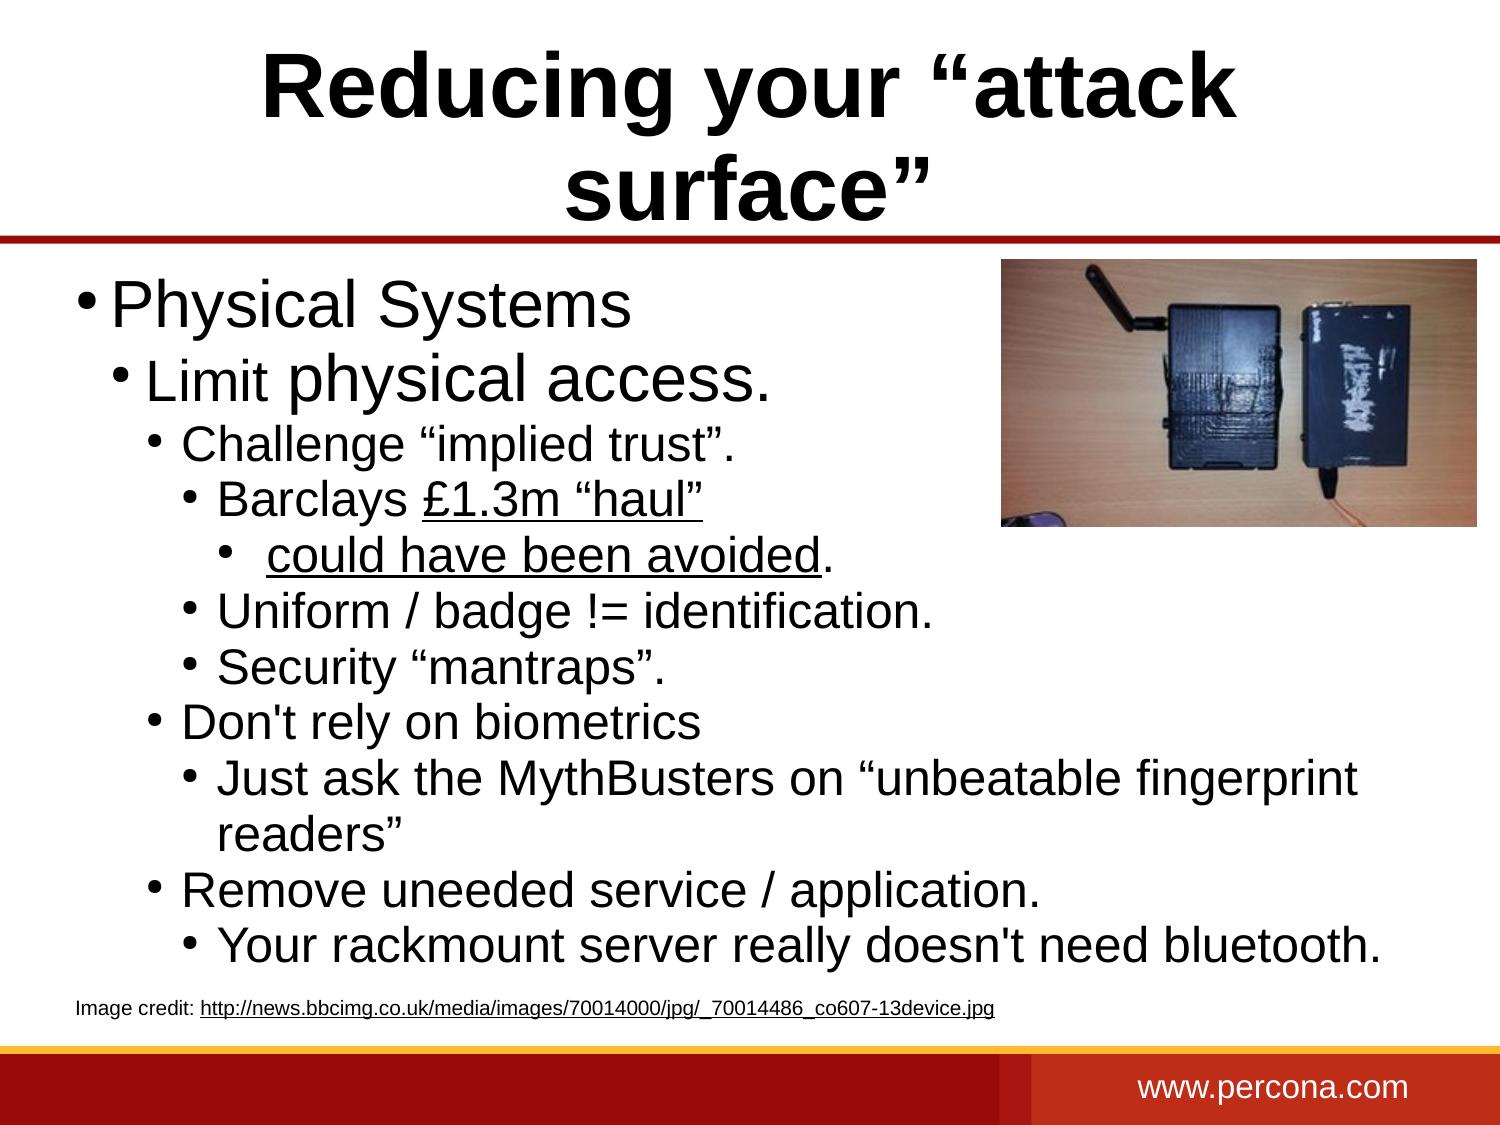

Reducing your “attack surface”
Physical Systems
Limit physical access.
Challenge “implied trust”.
Barclays £1.3m “haul”
 could have been avoided.
Uniform / badge != identification.
Security “mantraps”.
Don't rely on biometrics
Just ask the MythBusters on “unbeatable fingerprint readers”
Remove uneeded service / application.
Your rackmount server really doesn't need bluetooth.
Image credit: http://news.bbcimg.co.uk/media/images/70014000/jpg/_70014486_co607-13device.jpg